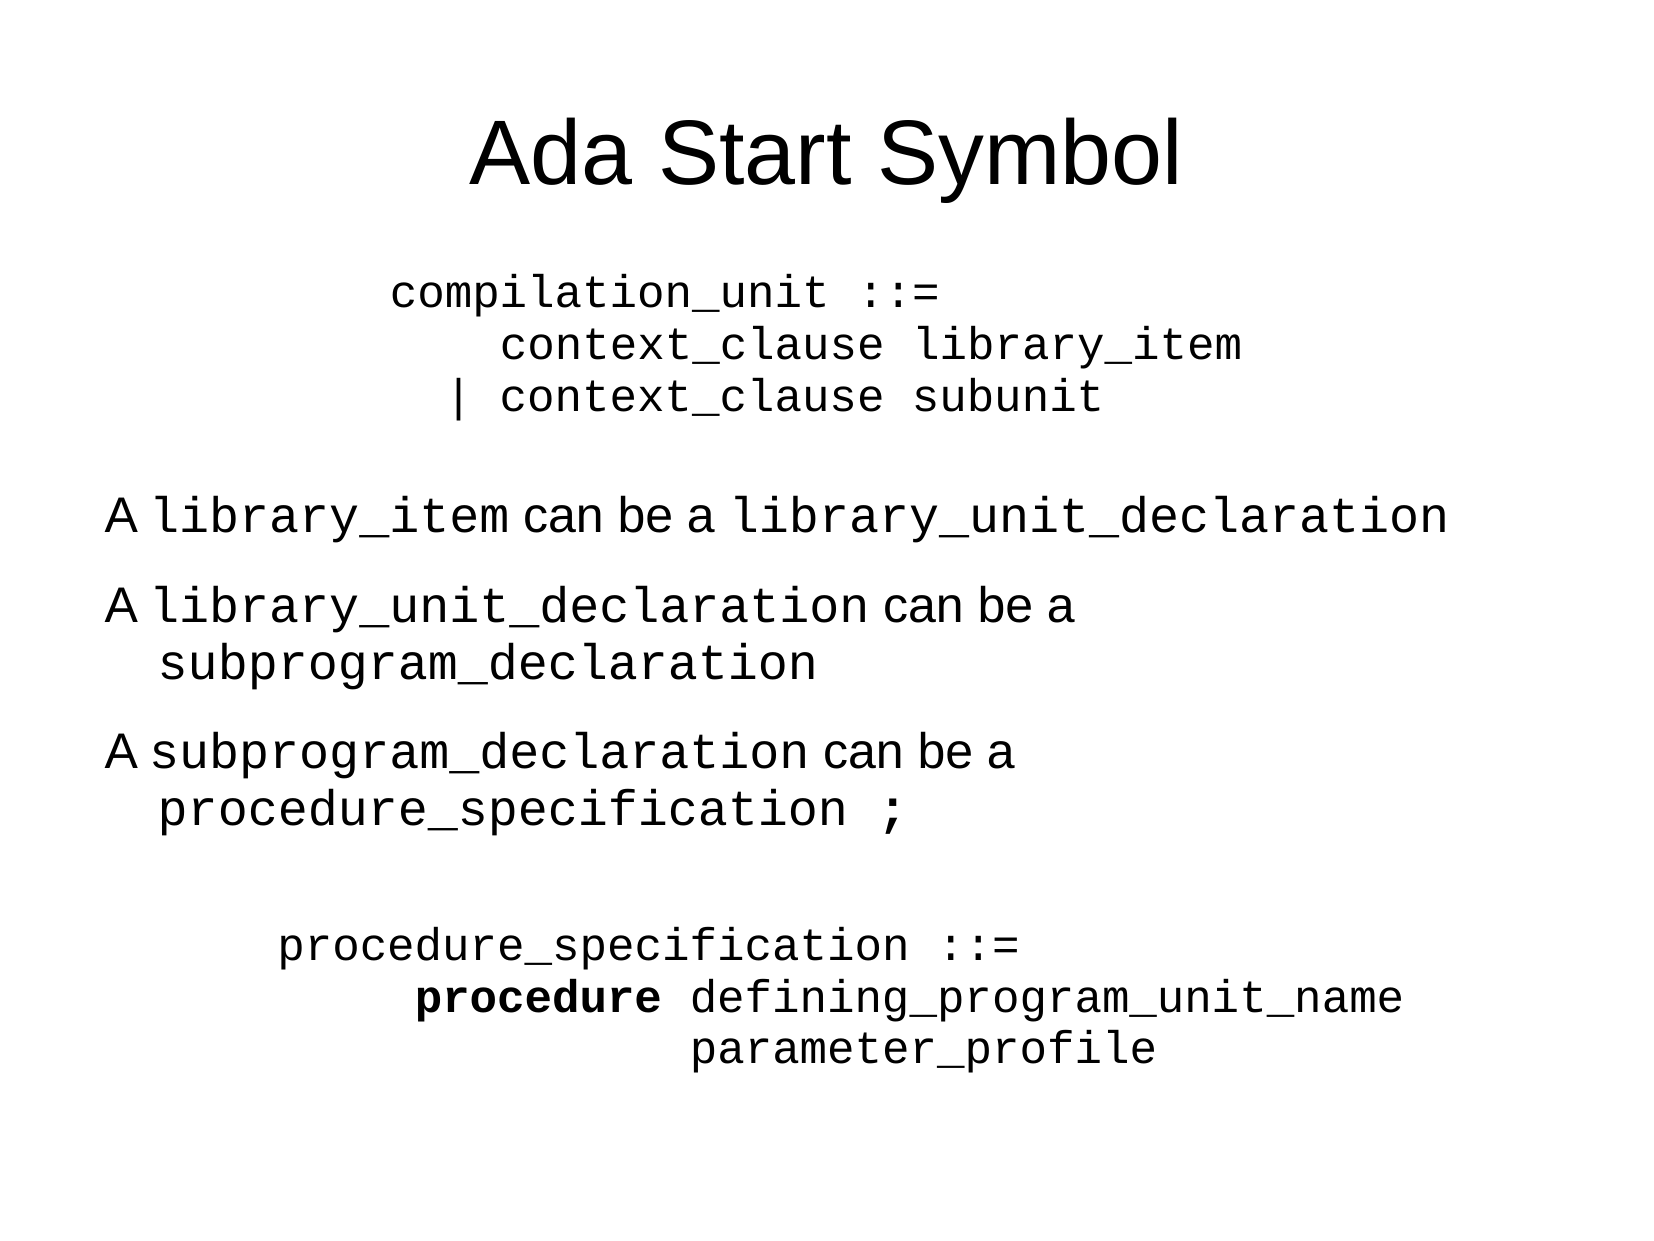

# Ada Start Symbol
compilation_unit ::=
 context_clause library_item
 | context_clause subunit
A library_item can be a library_unit_declaration
A library_unit_declaration can be a subprogram_declaration
A subprogram_declaration can be a procedure_specification ;
procedure_specification ::=
 procedure defining_program_unit_name
 parameter_profile